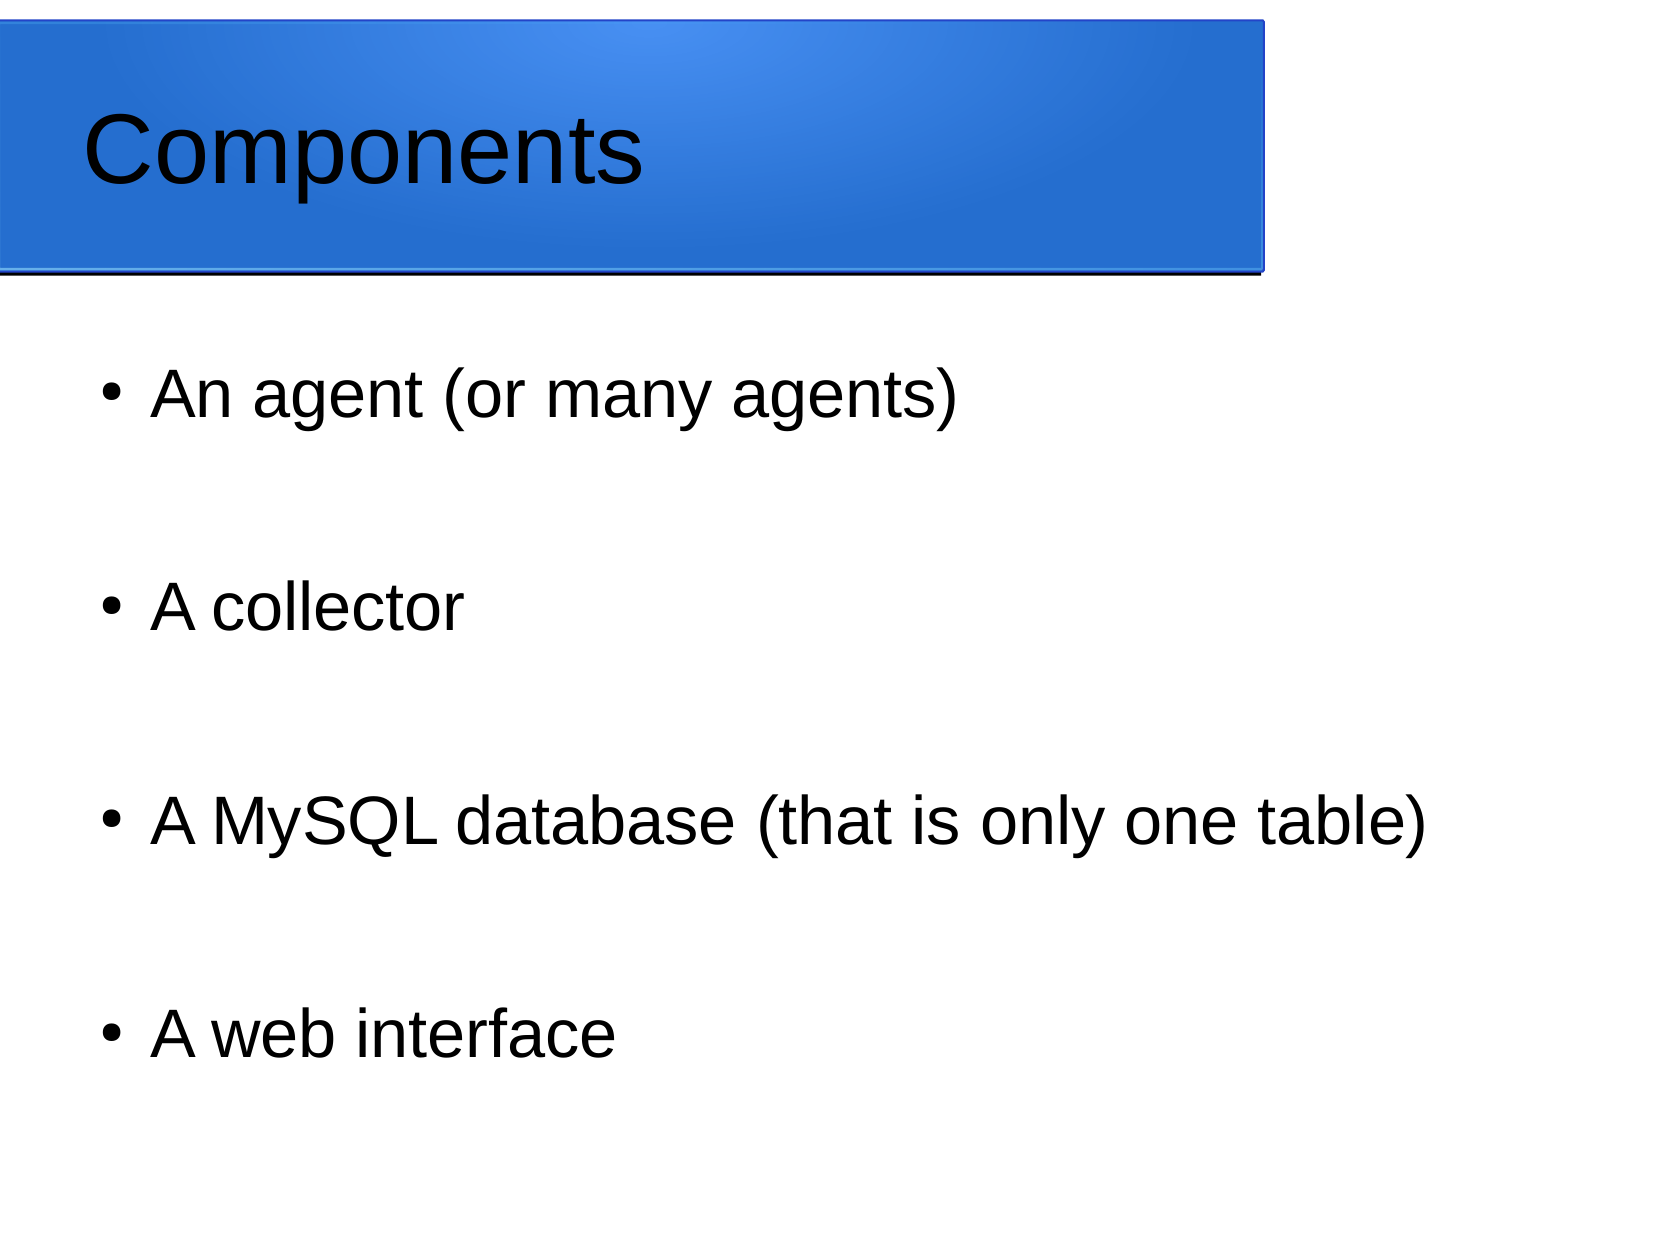

# Components
An agent (or many agents)
A collector
A MySQL database (that is only one table)
A web interface